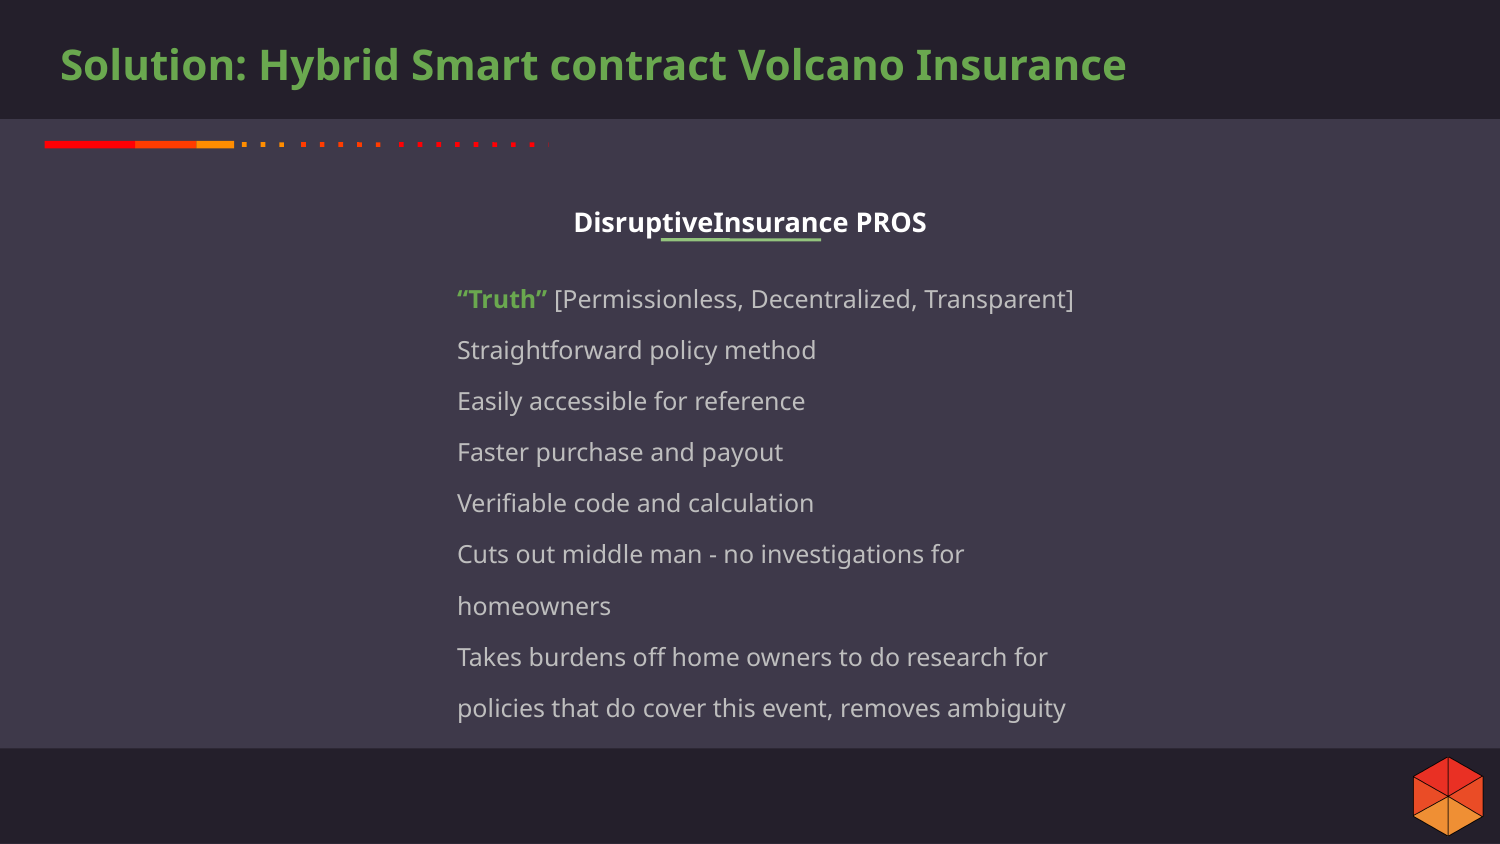

# Solution: Hybrid Smart contract Volcano Insurance
DisruptiveInsurance PROS
“Truth” [Permissionless, Decentralized, Transparent]
Straightforward policy method
Easily accessible for reference
Faster purchase and payout
Verifiable code and calculation
Cuts out middle man - no investigations for homeowners
Takes burdens off home owners to do research for policies that do cover this event, removes ambiguity